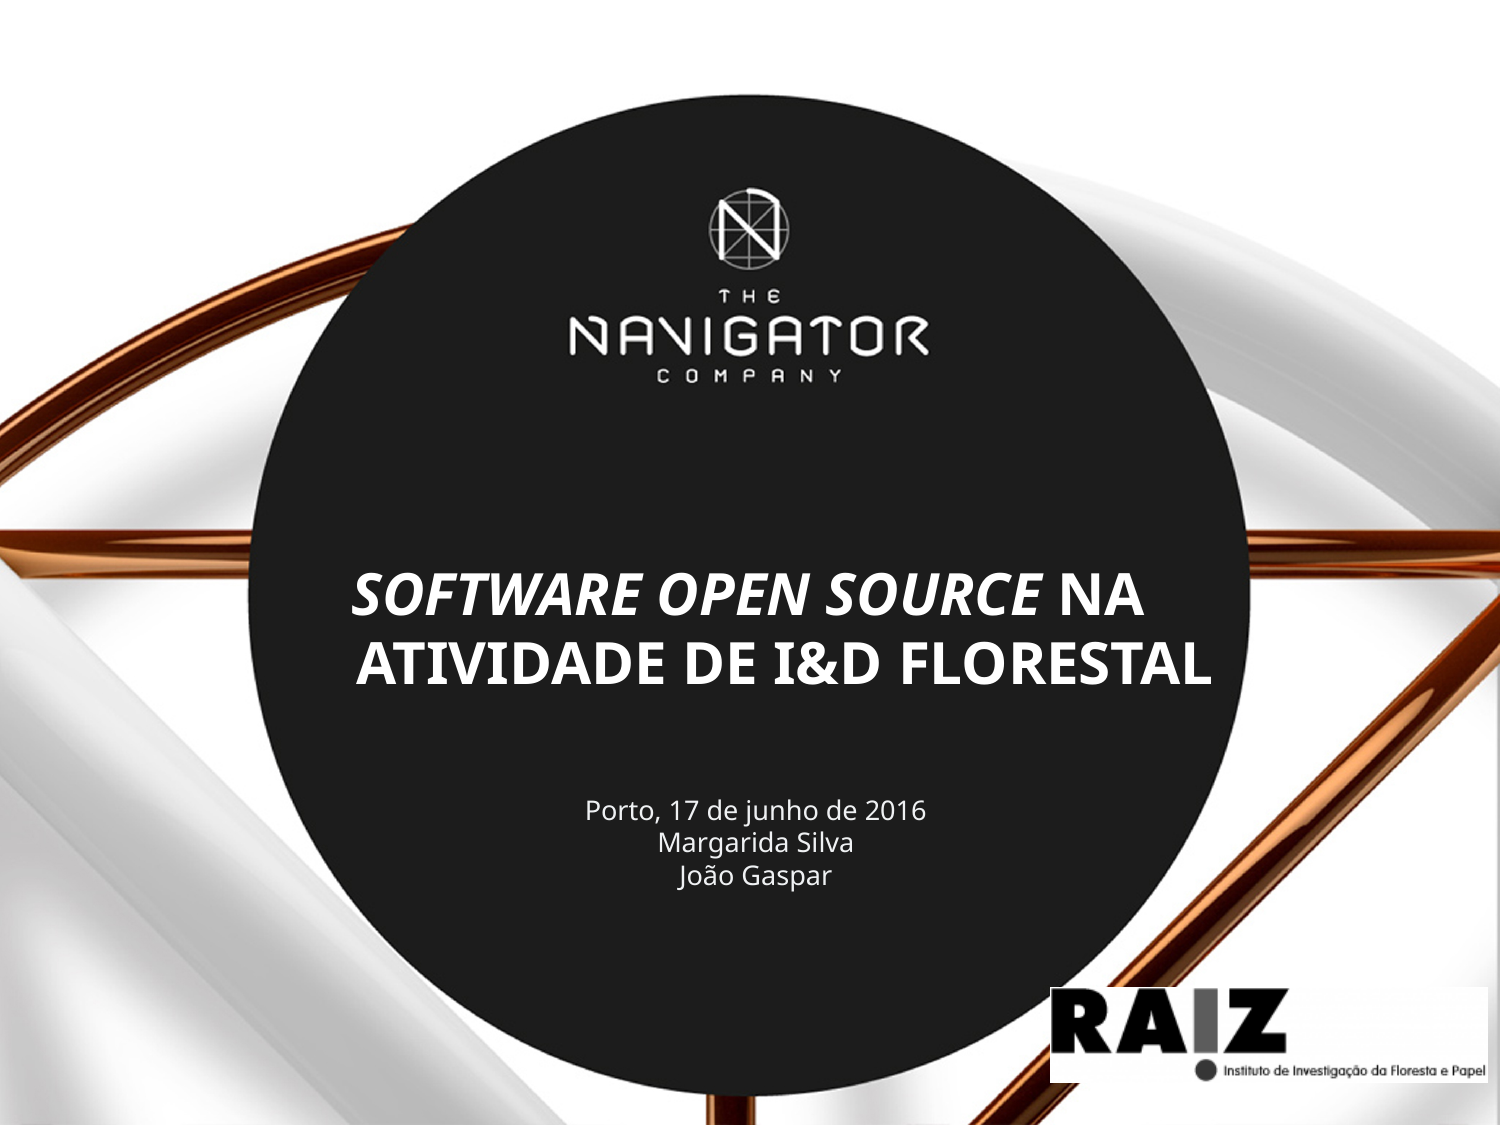

# SOFTWARE OPEN SOURCE na ATIVIDADE DE I&D Florestal
Porto, 17 de junho de 2016
Margarida Silva
João Gaspar